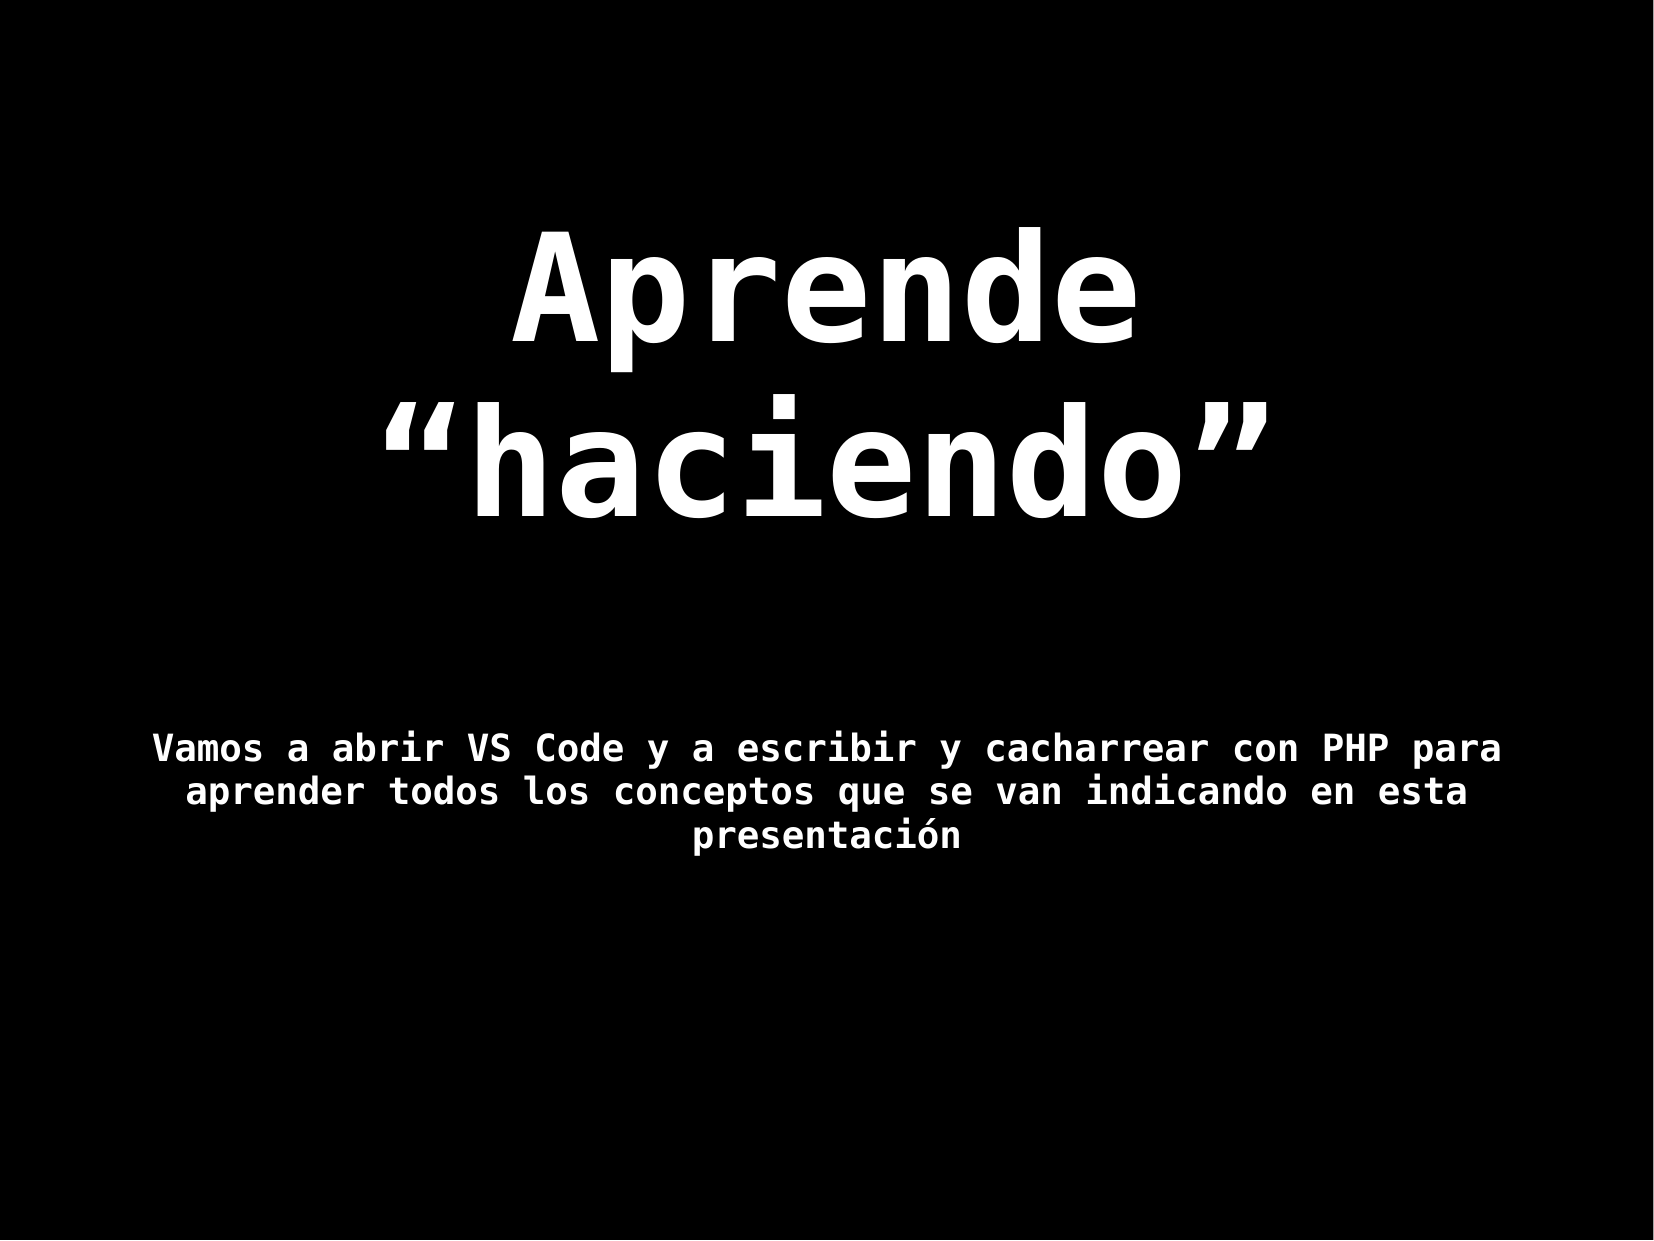

# Aprende “haciendo”
Vamos a abrir VS Code y a escribir y cacharrear con PHP para aprender todos los conceptos que se van indicando en esta presentación